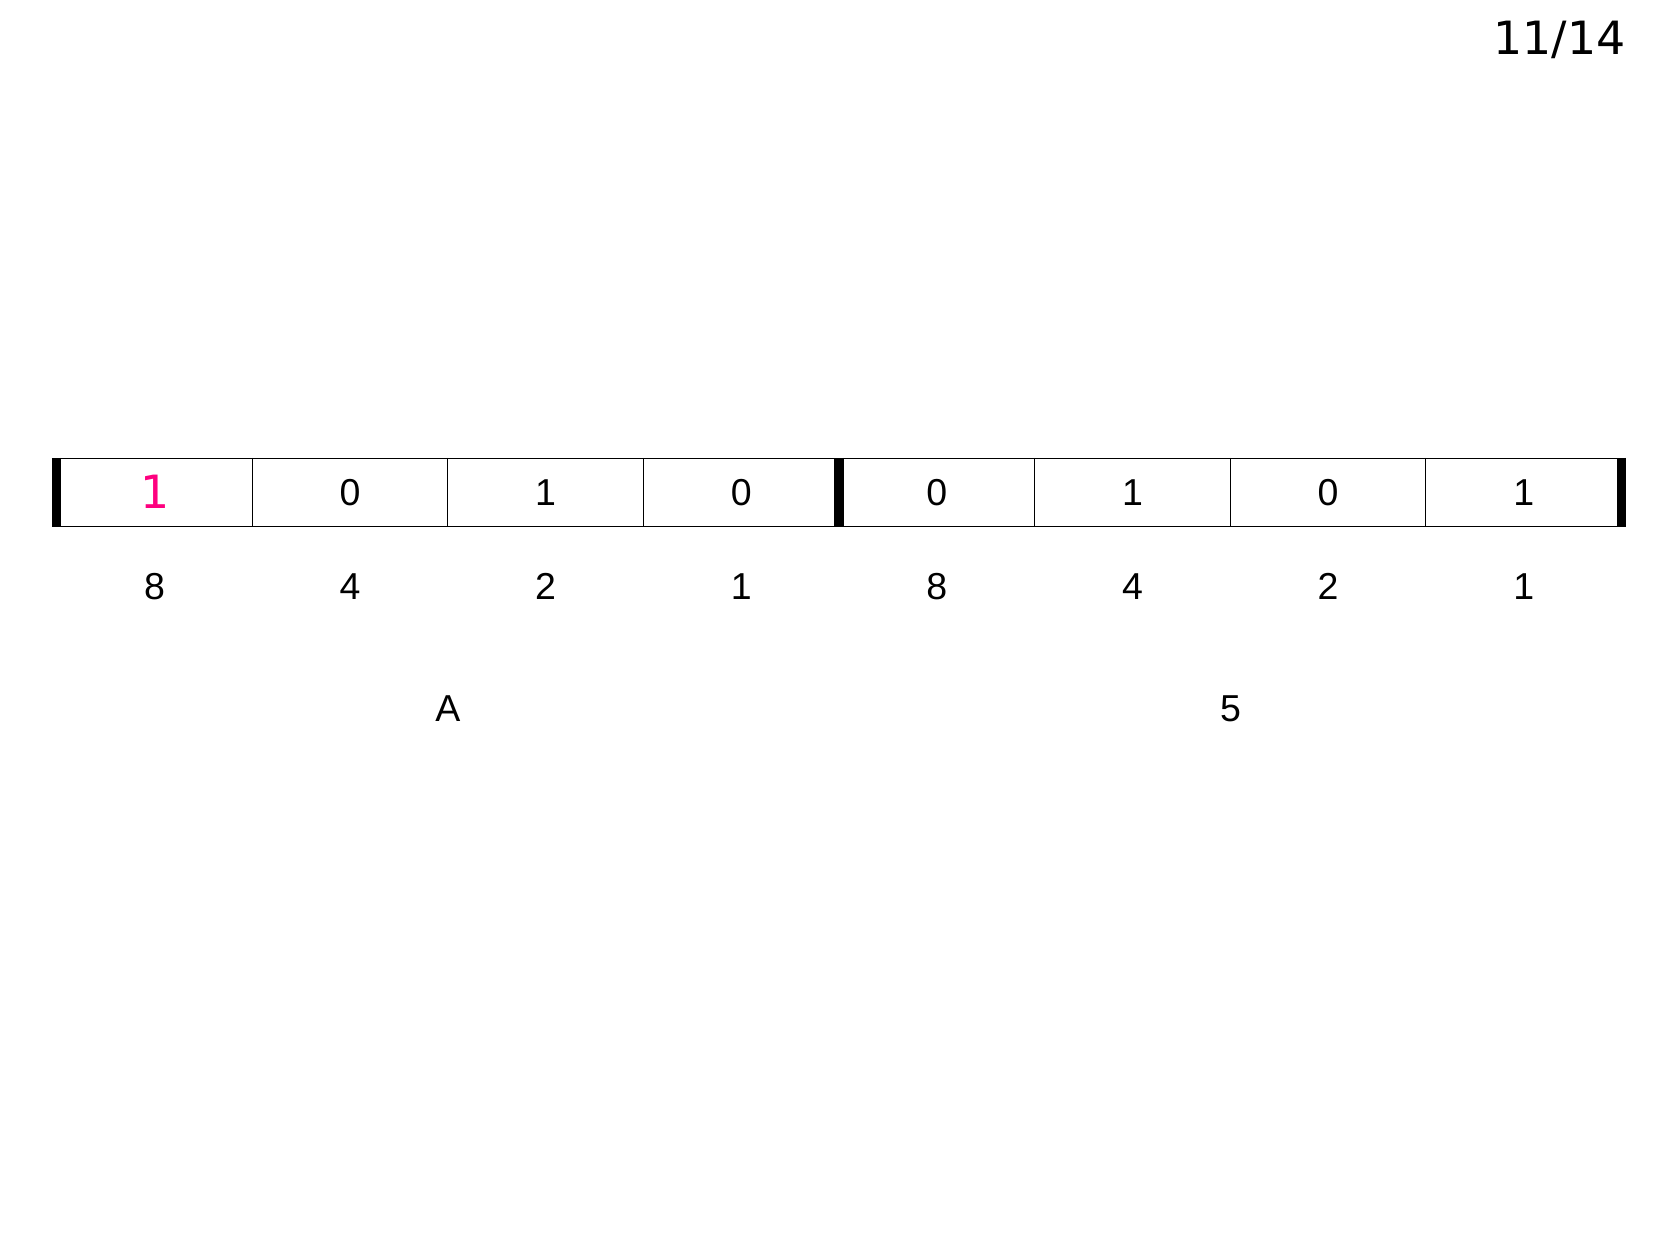

11
#
| 1 | 0 | 1 | 0 | 0 | 1 | 0 | 1 |
| --- | --- | --- | --- | --- | --- | --- | --- |
| 8 | 4 | 2 | 1 | 8 | 4 | 2 | 1 |
| A | | | | 5 | | | |